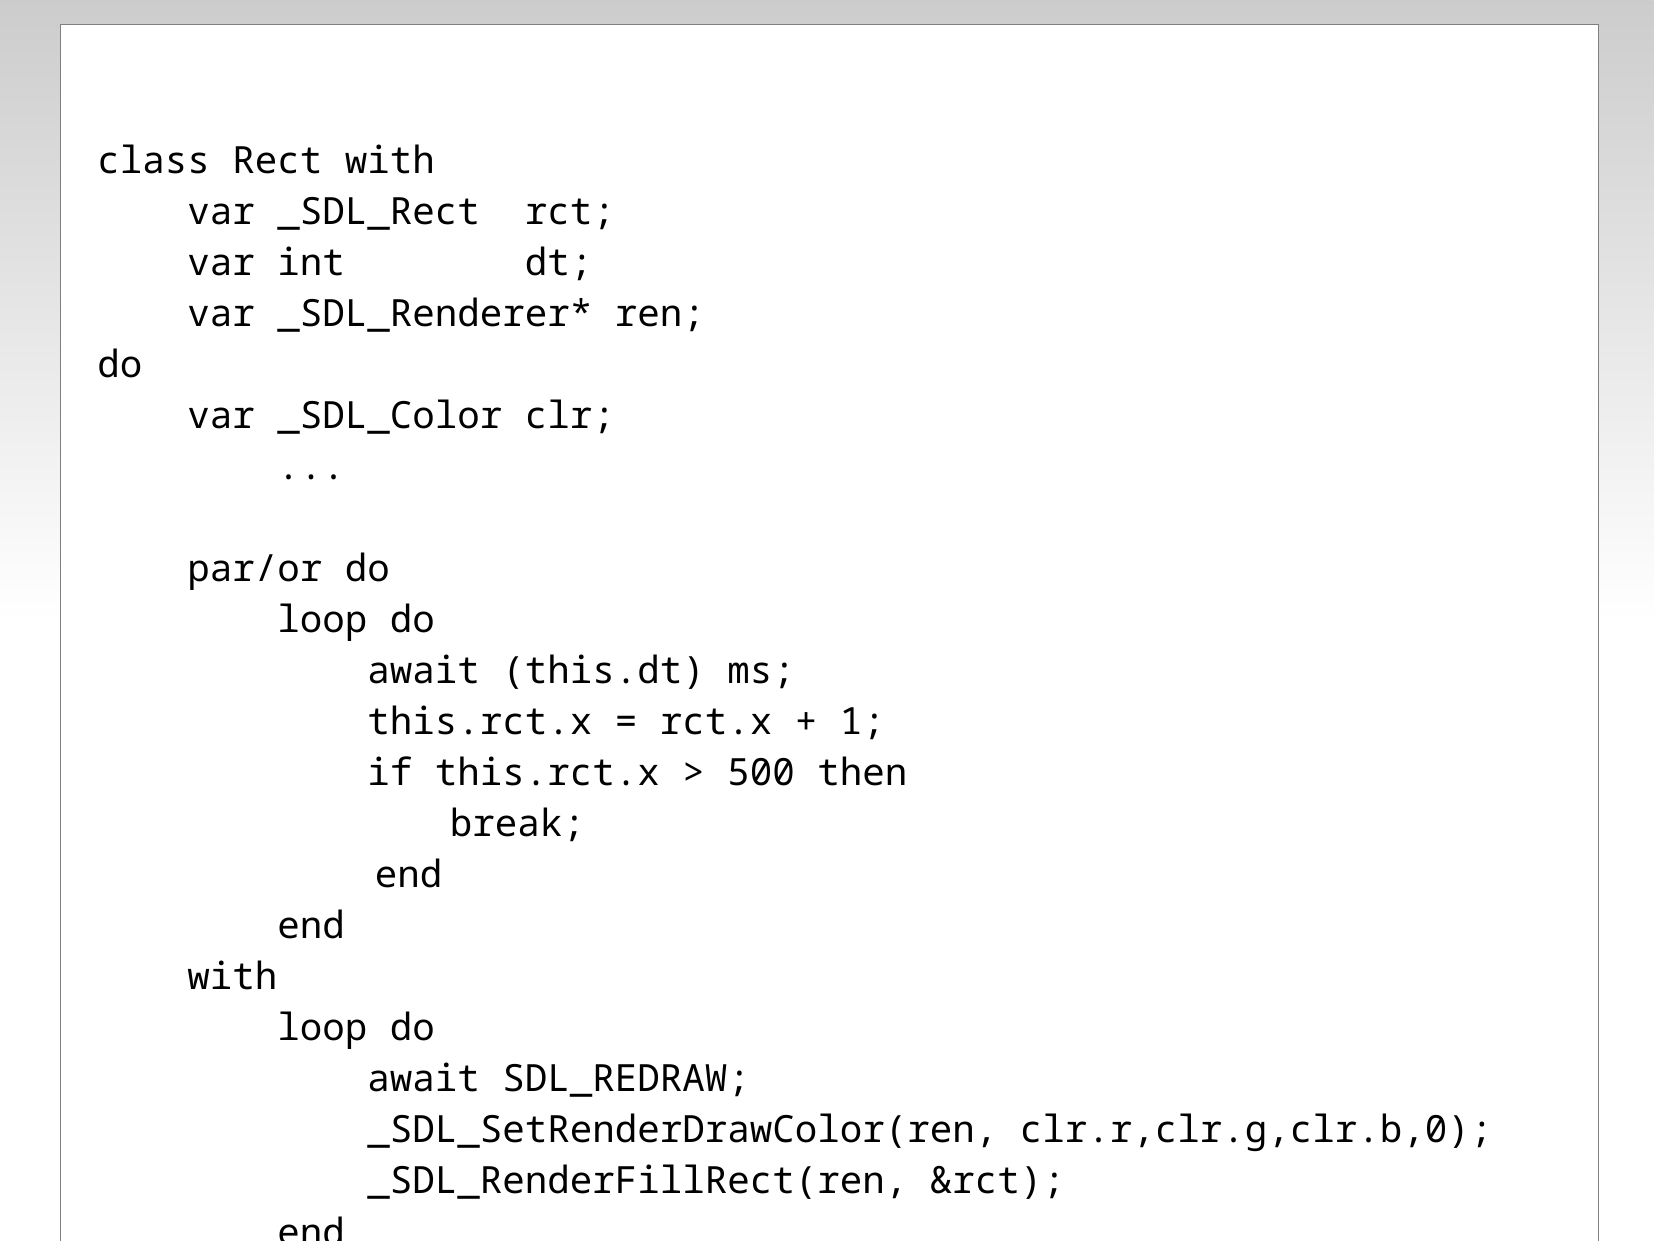

class Rect with
 var _SDL_Rect rct;
 var int dt;
 var _SDL_Renderer* ren;
 do
 var _SDL_Color clr;
 ...
 par/or do
 loop do
 await (this.dt) ms;
 this.rct.x = rct.x + 1;
 if this.rct.x > 500 then
					break;
				end
 end
 with
 loop do
 await SDL_REDRAW;
 _SDL_SetRenderDrawColor(ren, clr.r,clr.g,clr.b,0);
 _SDL_RenderFillRect(ren, &rct);
 end
 end
 end
#